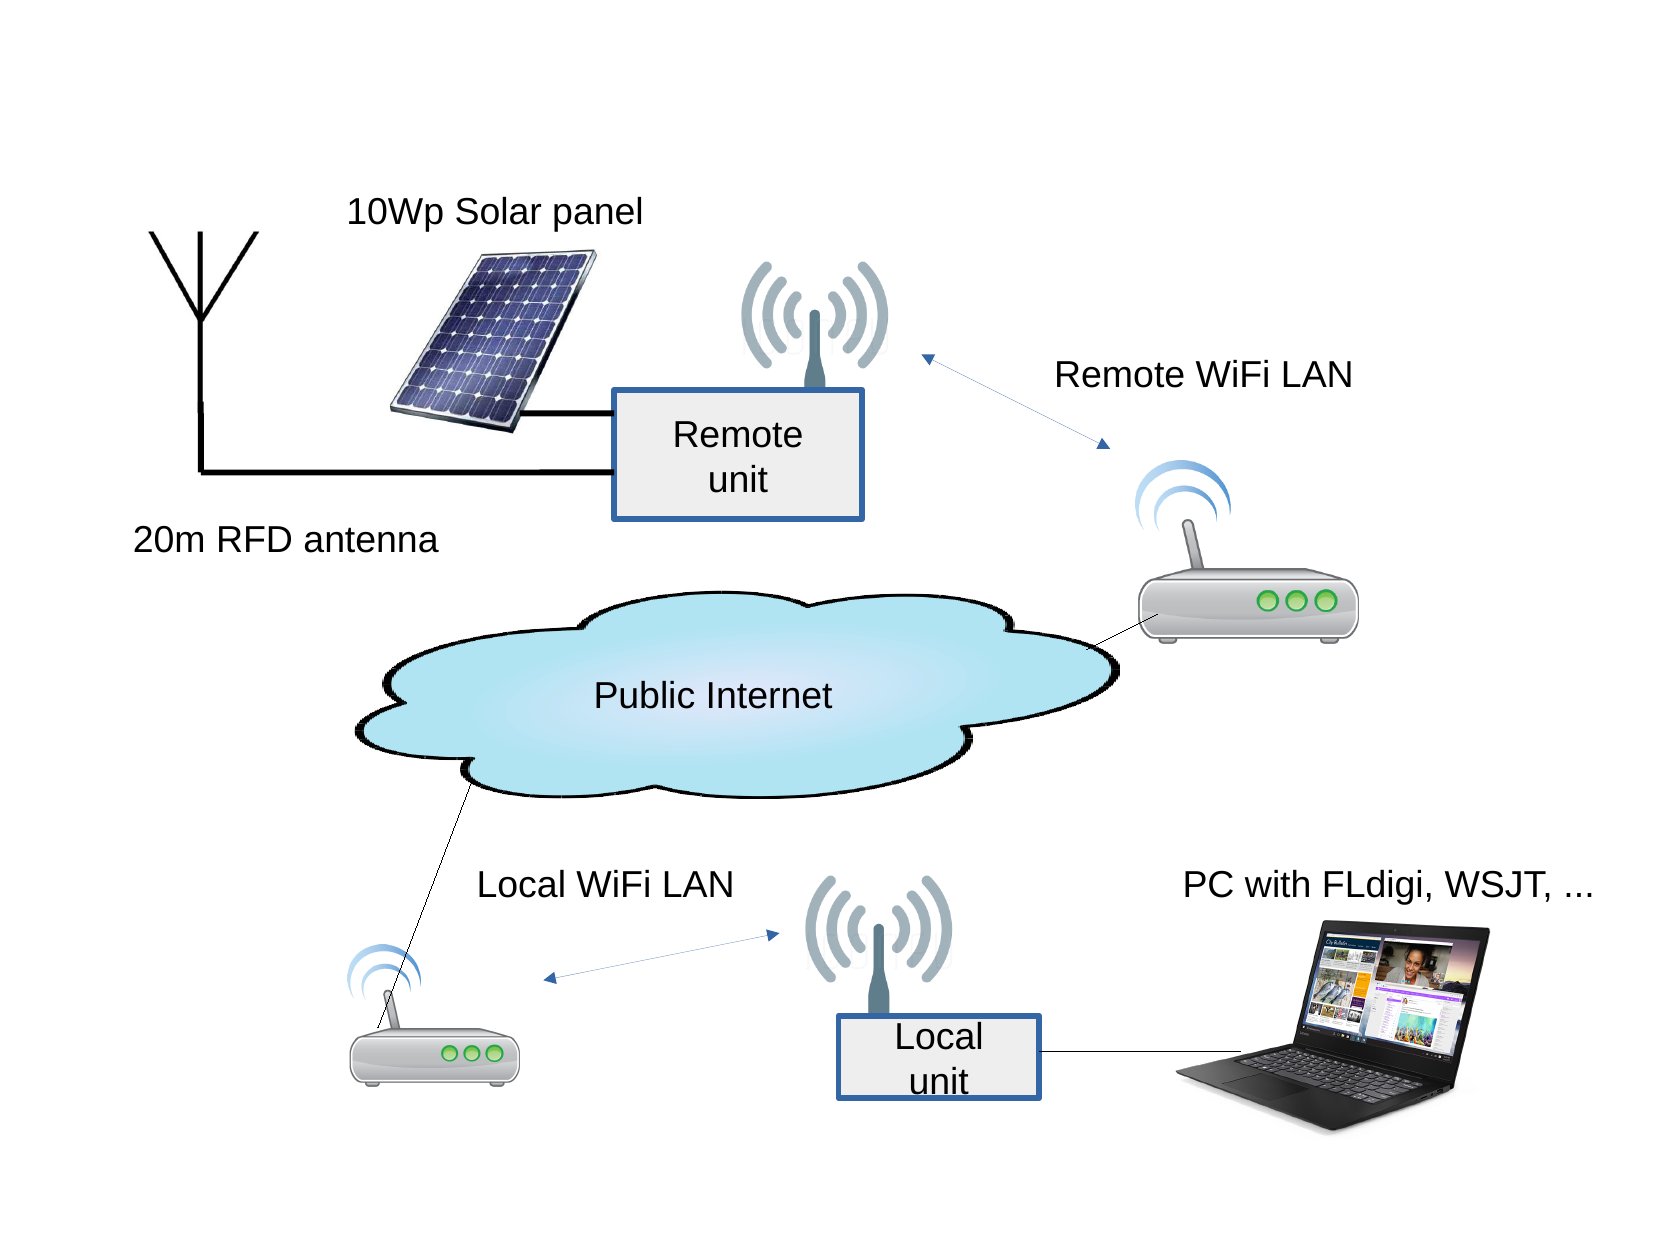

10Wp Solar panel
Remote WiFi LAN
Remote
unit
20m RFD antenna
Public Internet
Local WiFi LAN
PC with FLdigi, WSJT, ...
Local
unit